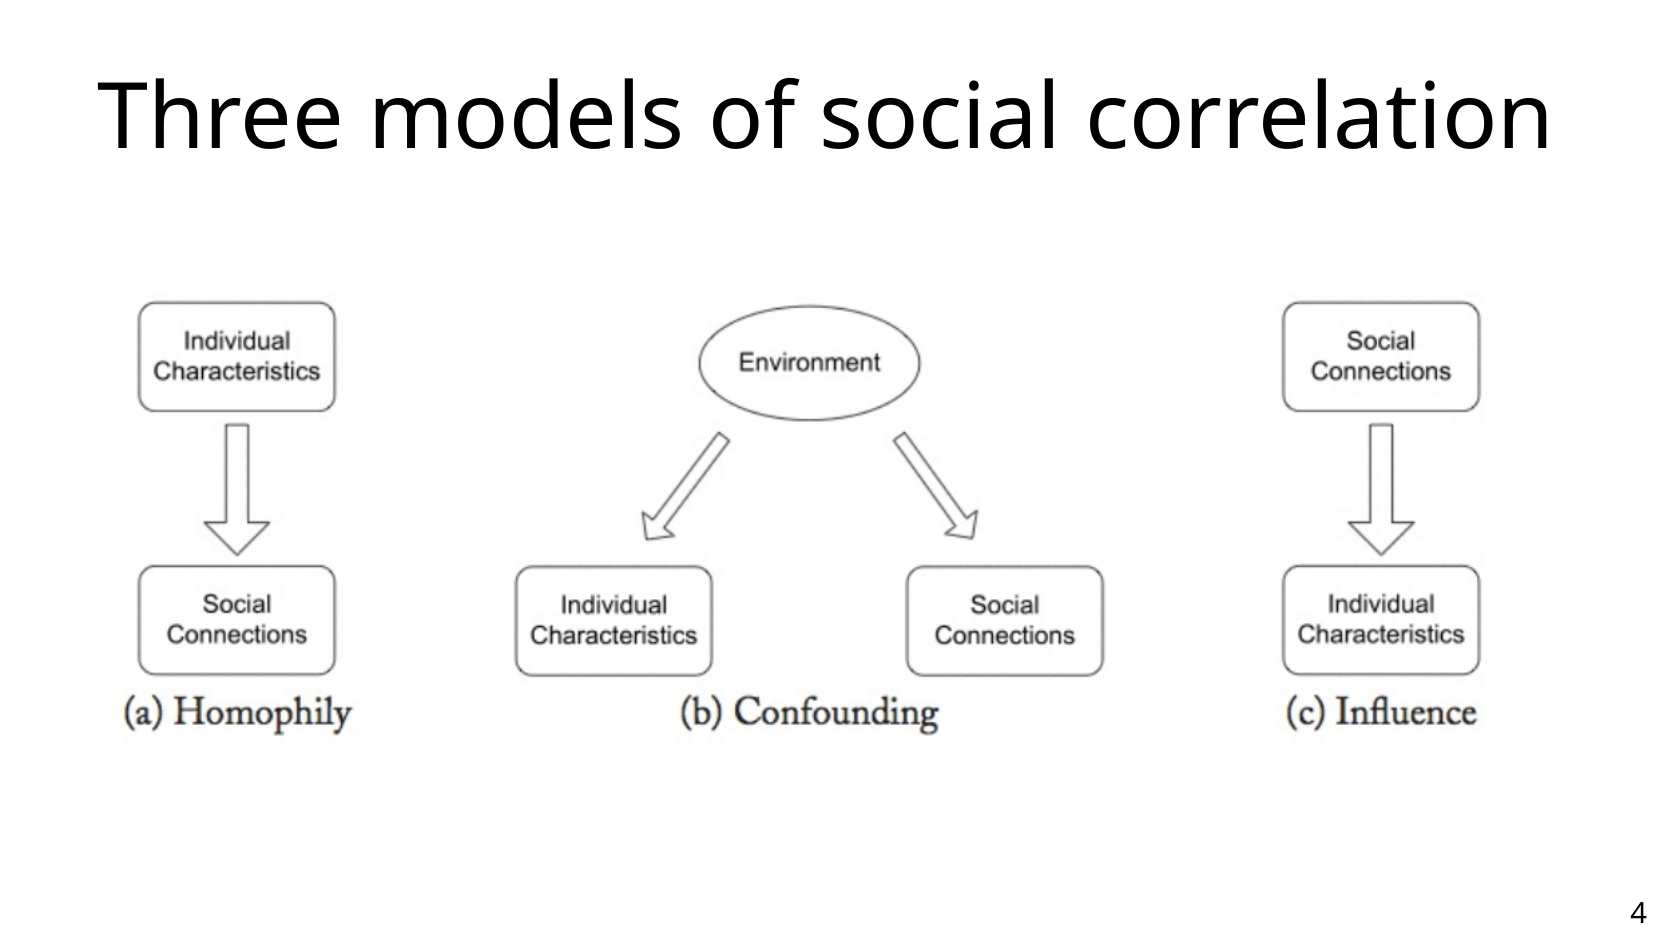

# Three models of social correlation
4